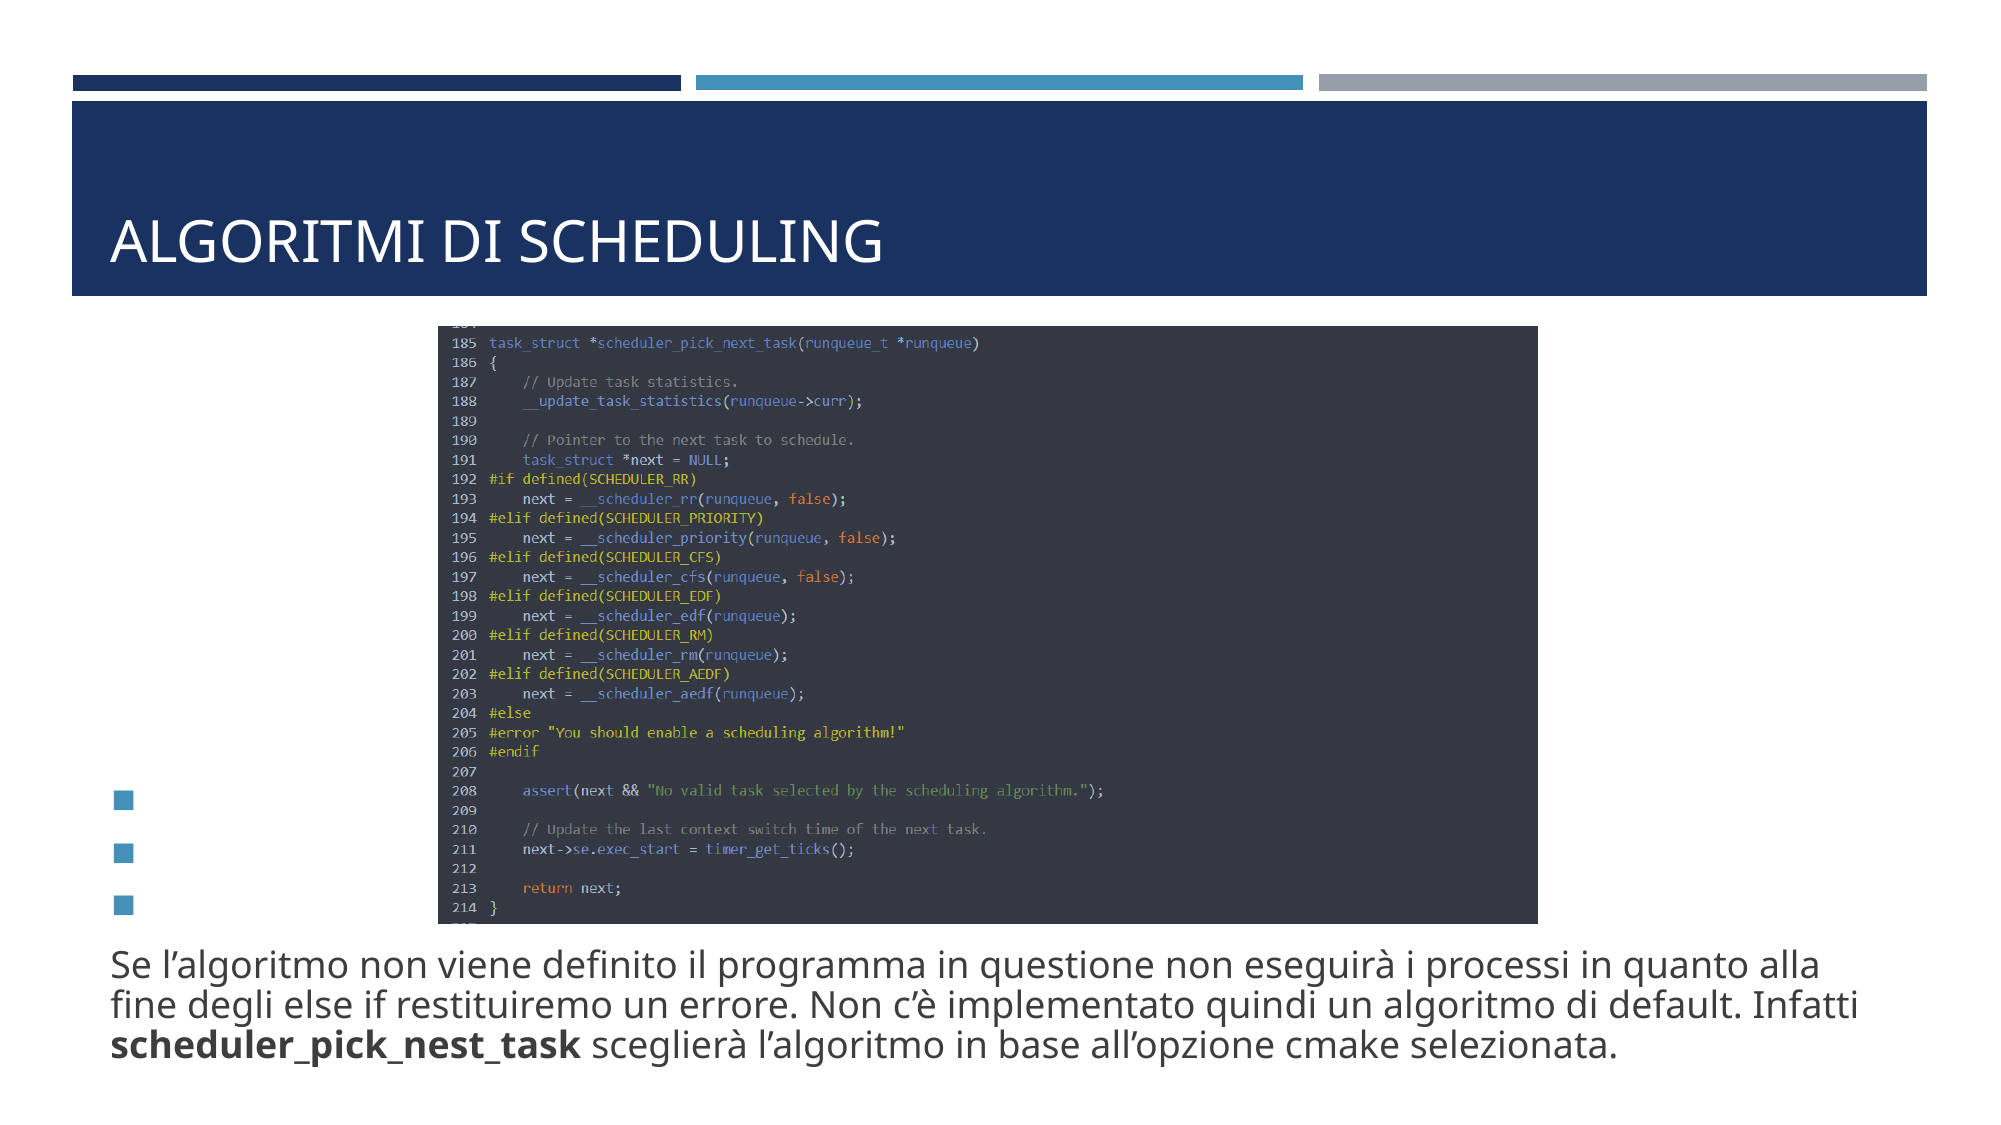

# Algoritmi di Scheduling
Se l’algoritmo non viene definito il programma in questione non eseguirà i processi in quanto alla fine degli else if restituiremo un errore. Non c’è implementato quindi un algoritmo di default. Infatti scheduler_pick_nest_task sceglierà l’algoritmo in base all’opzione cmake selezionata.